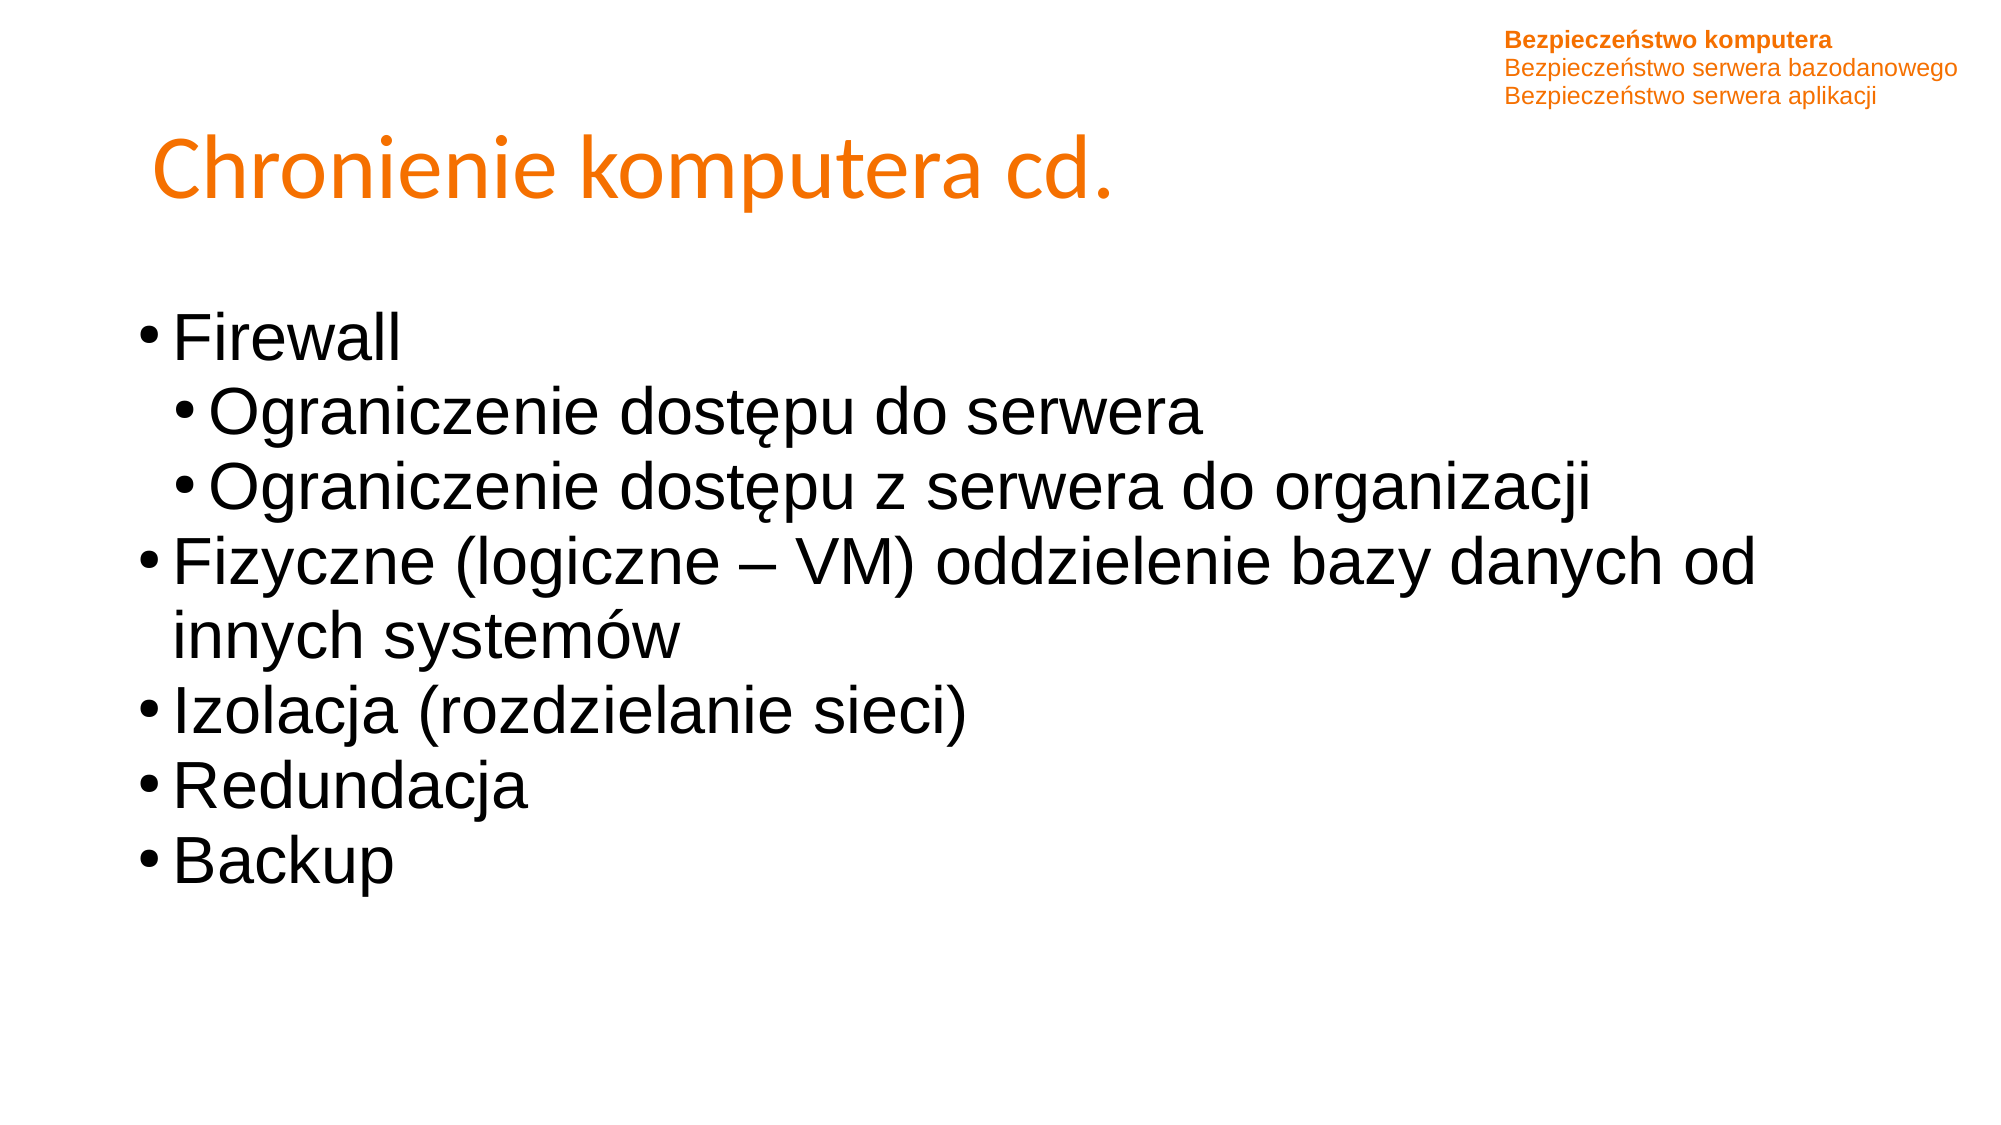

Bezpieczeństwo komputera
Bezpieczeństwo serwera bazodanowego
Bezpieczeństwo serwera aplikacji
# Chronienie komputera cd.
Firewall
Ograniczenie dostępu do serwera
Ograniczenie dostępu z serwera do organizacji
Fizyczne (logiczne – VM) oddzielenie bazy danych od innych systemów
Izolacja (rozdzielanie sieci)
Redundacja
Backup